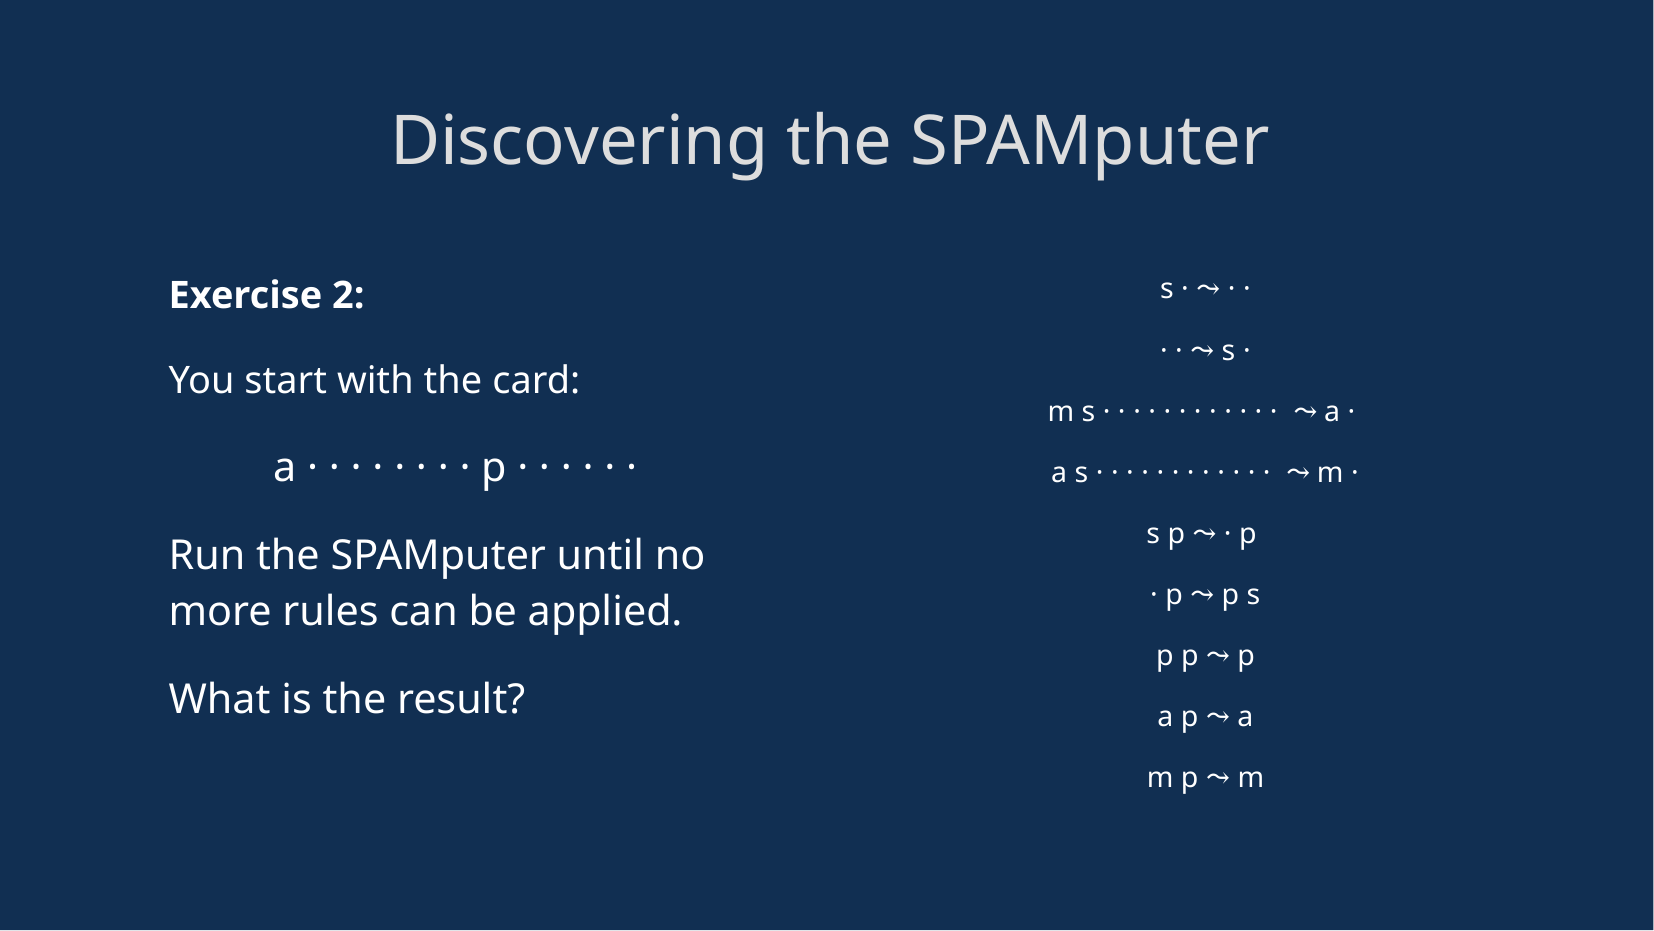

# Discovering the SPAMputer
Exercise 2:
You start with the card:
a · · · · · · · · p · · · · · ·
Run the SPAMputer until no more rules can be applied.
What is the result?
s · ⤳ · ·
· · ⤳ s ·
m s · · · · · · · · · · · · ⤳ a ·
a s · · · · · · · · · · · · ⤳ m ·
s p ⤳ · p
· p ⤳ p s
p p ⤳ p
a p ⤳ a
m p ⤳ m